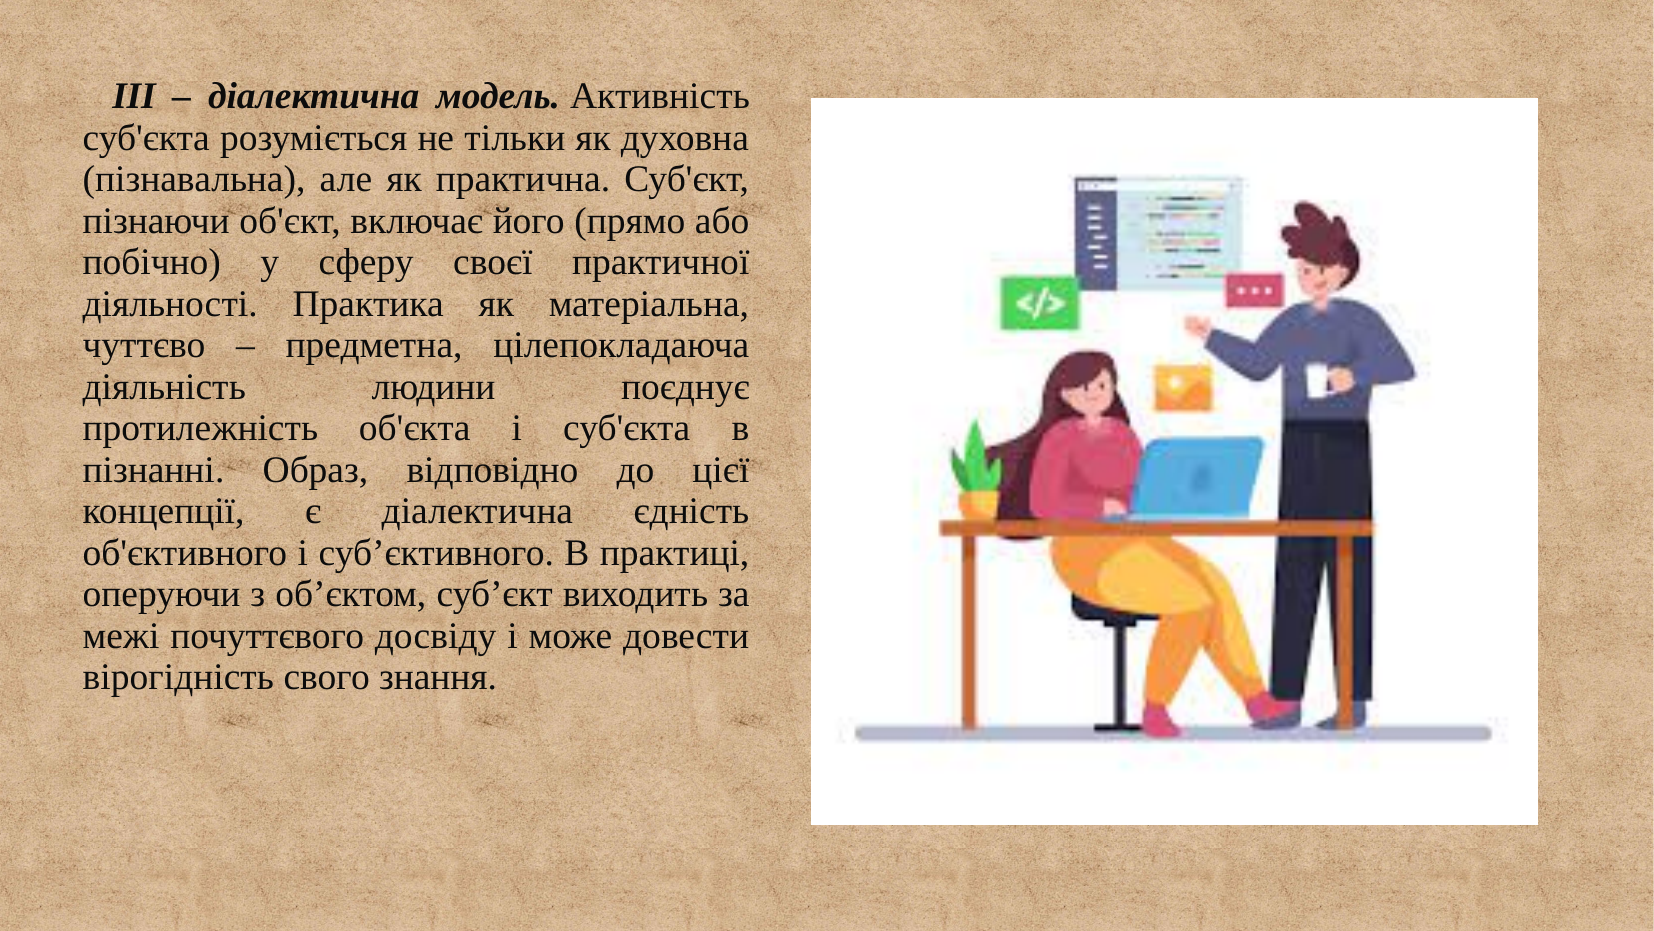

#
III – діалектична модель. Активність суб'єкта розуміється не тільки як духовна (пізнавальна), але як практична. Суб'єкт, пізнаючи об'єкт, включає його (прямо або побічно) у сферу своєї практичної діяльності. Практика як матеріальна, чуттєво – предметна, цілепокладаюча діяльність людини поєднує протилежність об'єкта і суб'єкта в пізнанні. Образ, відповідно до цієї концепції, є діалектична єдність об'єктивного і суб’єктивного. В практиці, оперуючи з об’єктом, суб’єкт виходить за межі почуттєвого досвіду і може довести вірогідність свого знання.